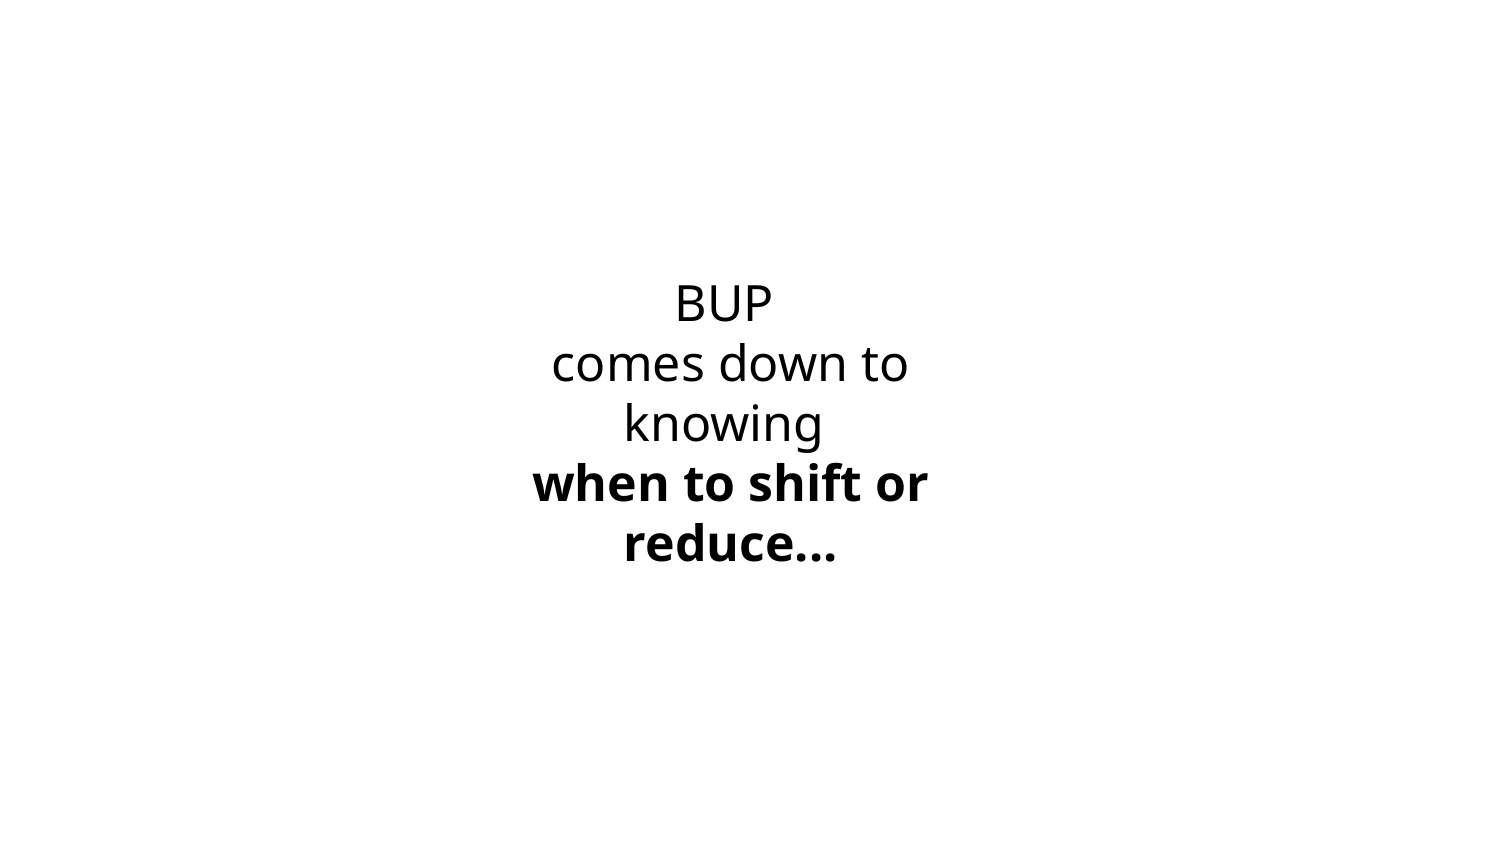

BUP
comes down to knowing
when to shift or reduce...